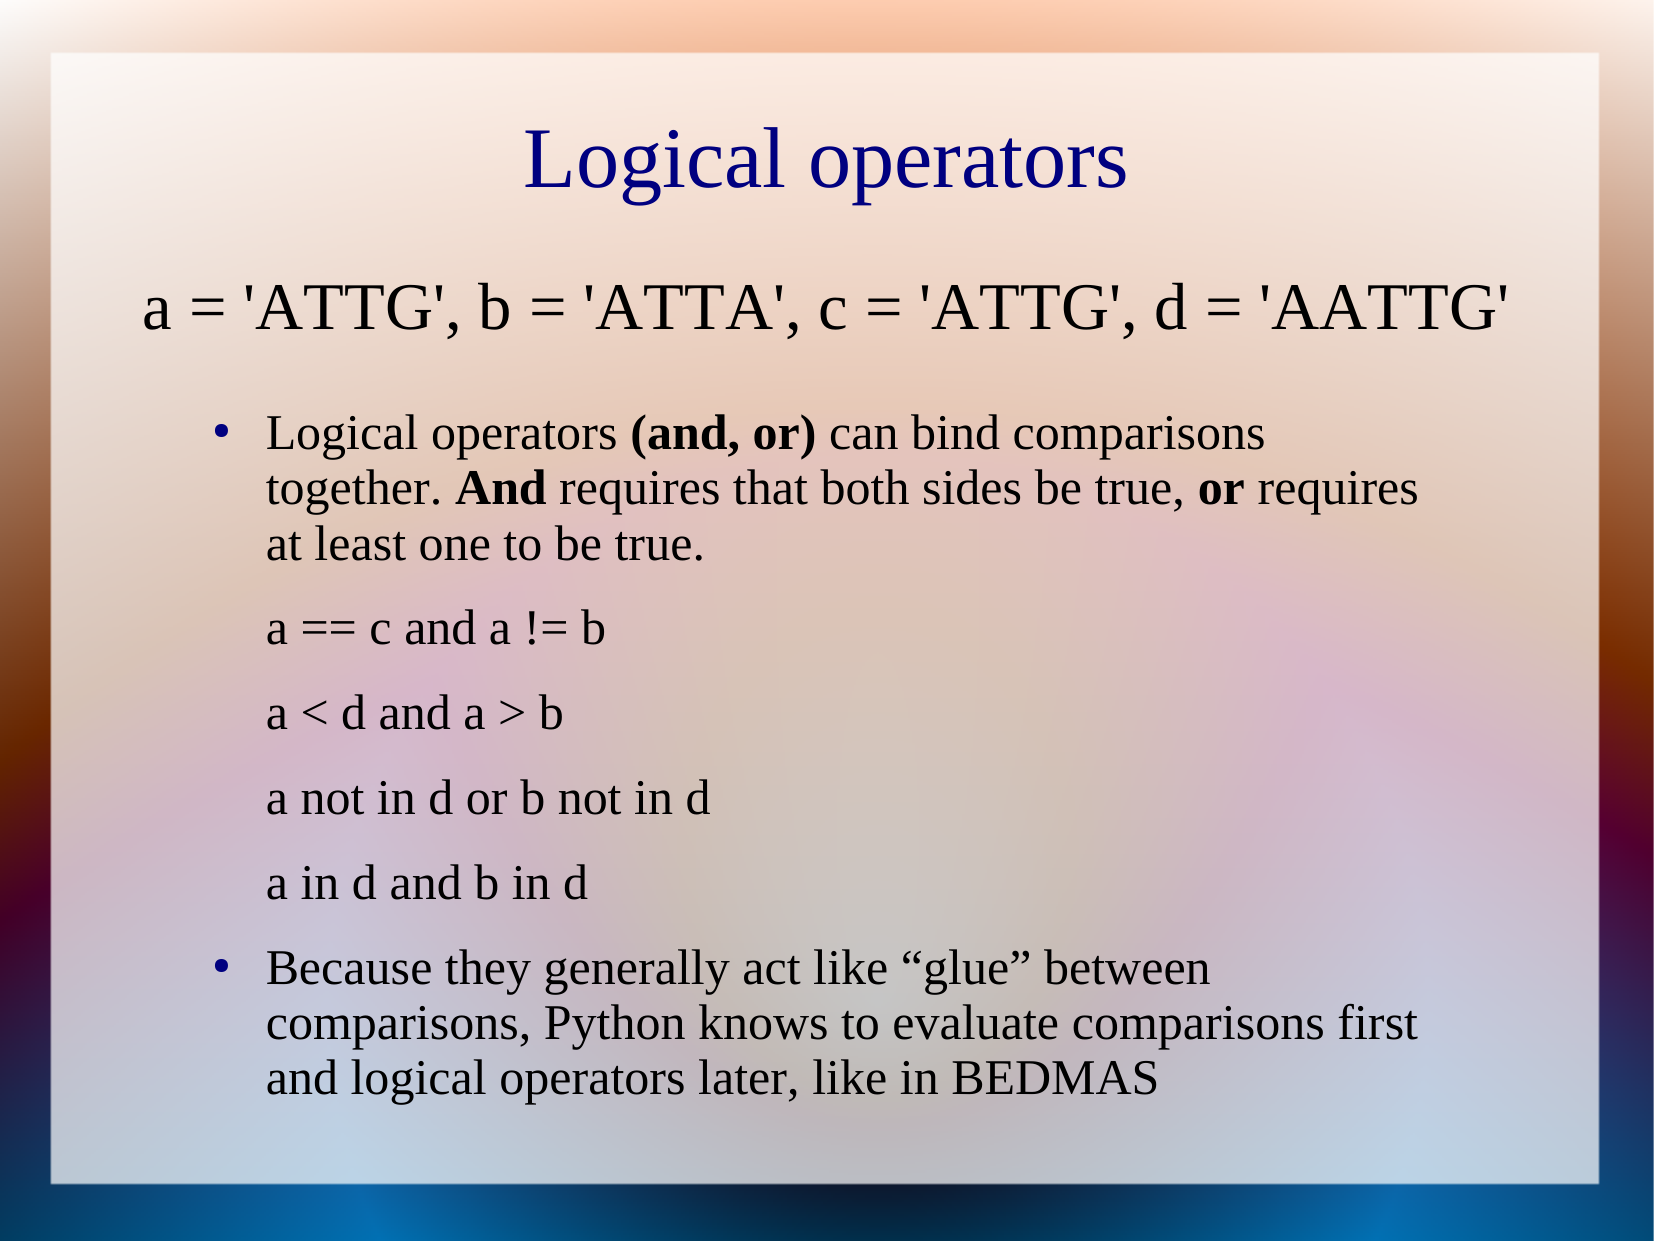

# Logical operators
a = 'ATTG', b = 'ATTA', c = 'ATTG', d = 'AATTG'
Logical operators (and, or) can bind comparisons together. And requires that both sides be true, or requires at least one to be true.
a == c and a != b
a < d and a > b
a not in d or b not in d
a in d and b in d
Because they generally act like “glue” between comparisons, Python knows to evaluate comparisons first and logical operators later, like in BEDMAS